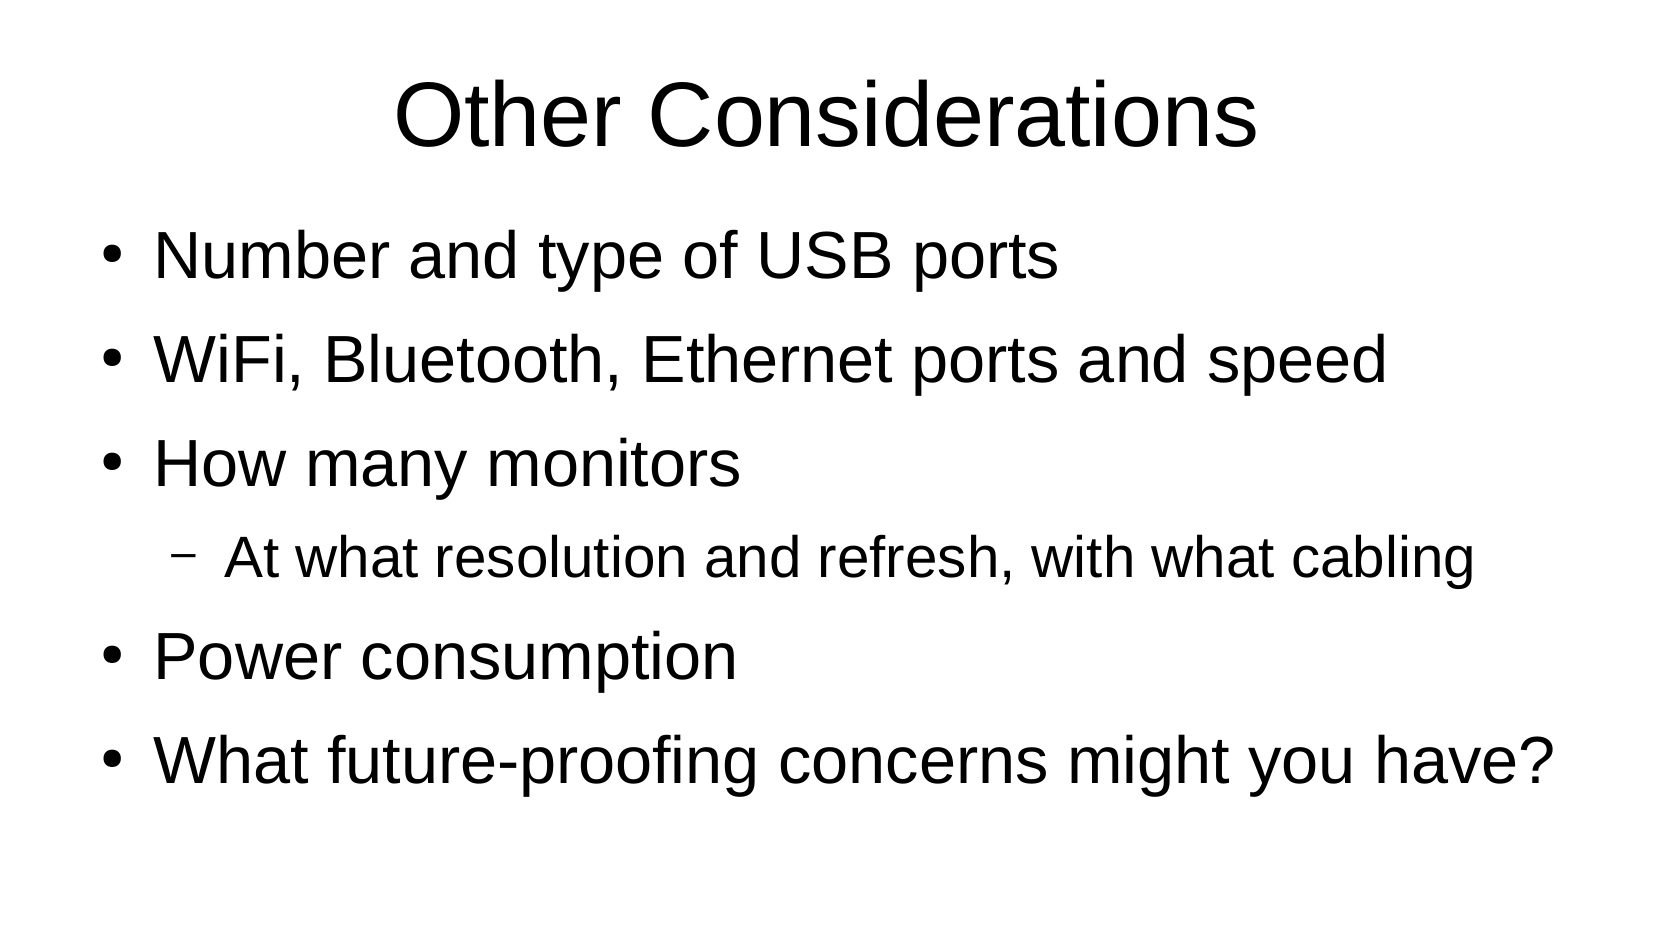

# Other Considerations
Number and type of USB ports
WiFi, Bluetooth, Ethernet ports and speed
How many monitors
At what resolution and refresh, with what cabling
Power consumption
What future-proofing concerns might you have?